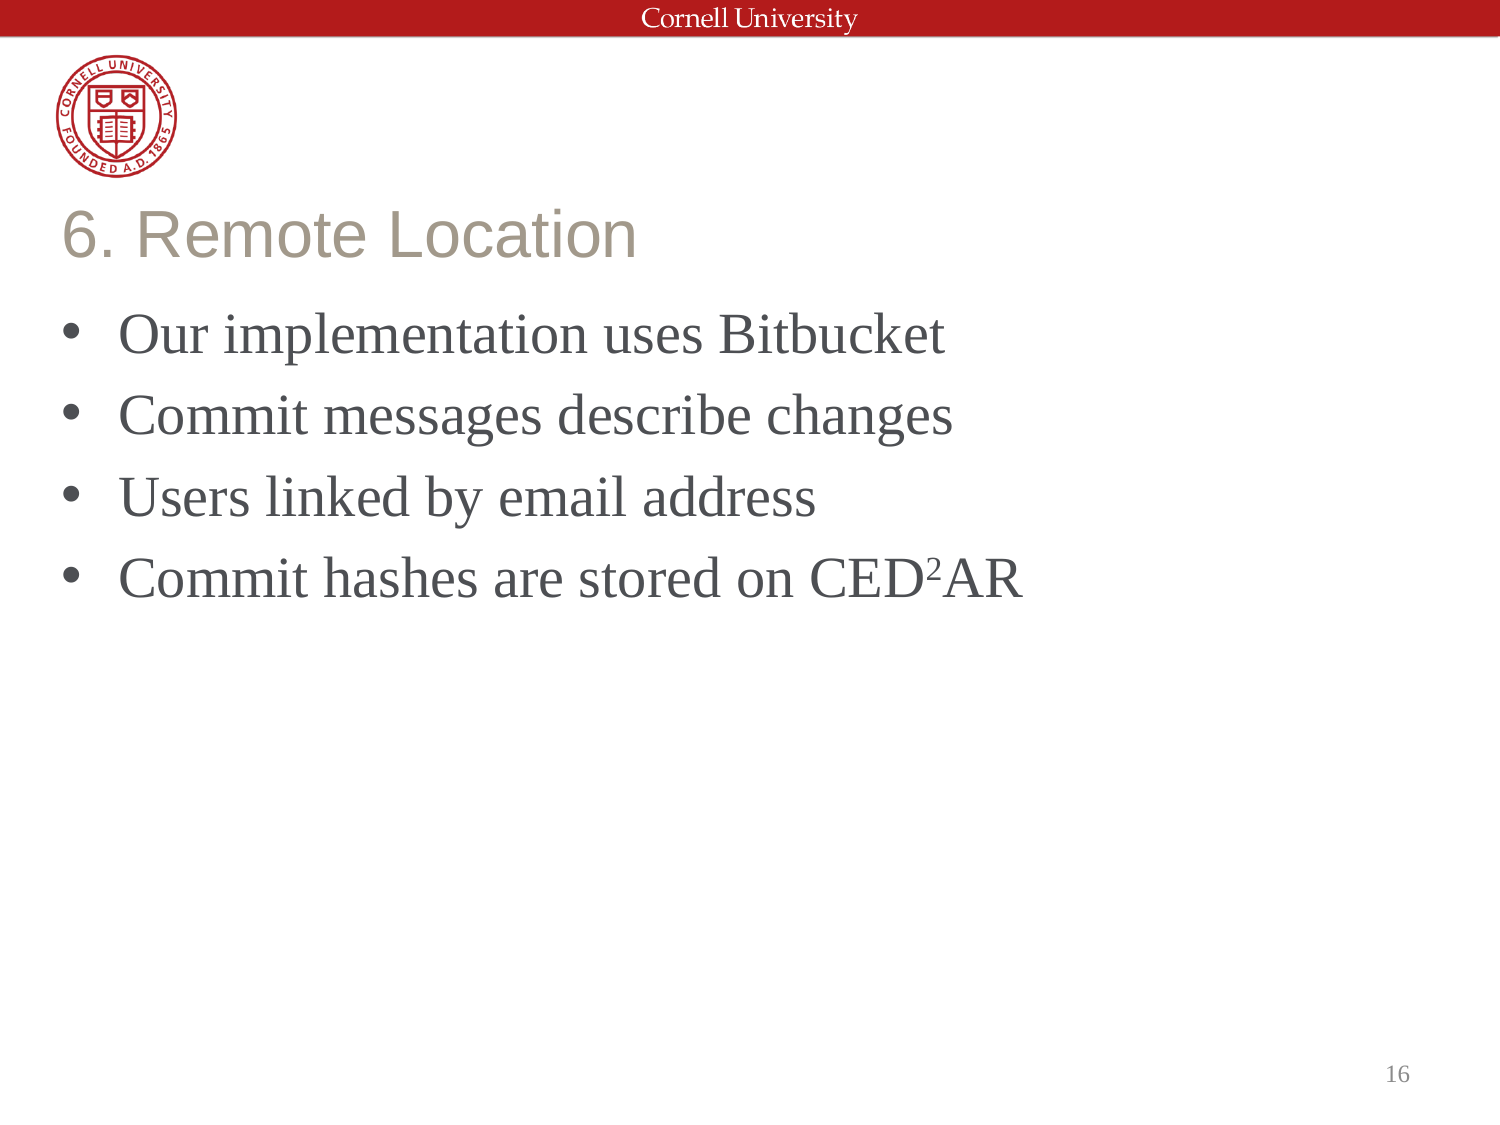

6. Remote Location
# Our implementation uses Bitbucket
Commit messages describe changes
Users linked by email address
Commit hashes are stored on CED2AR